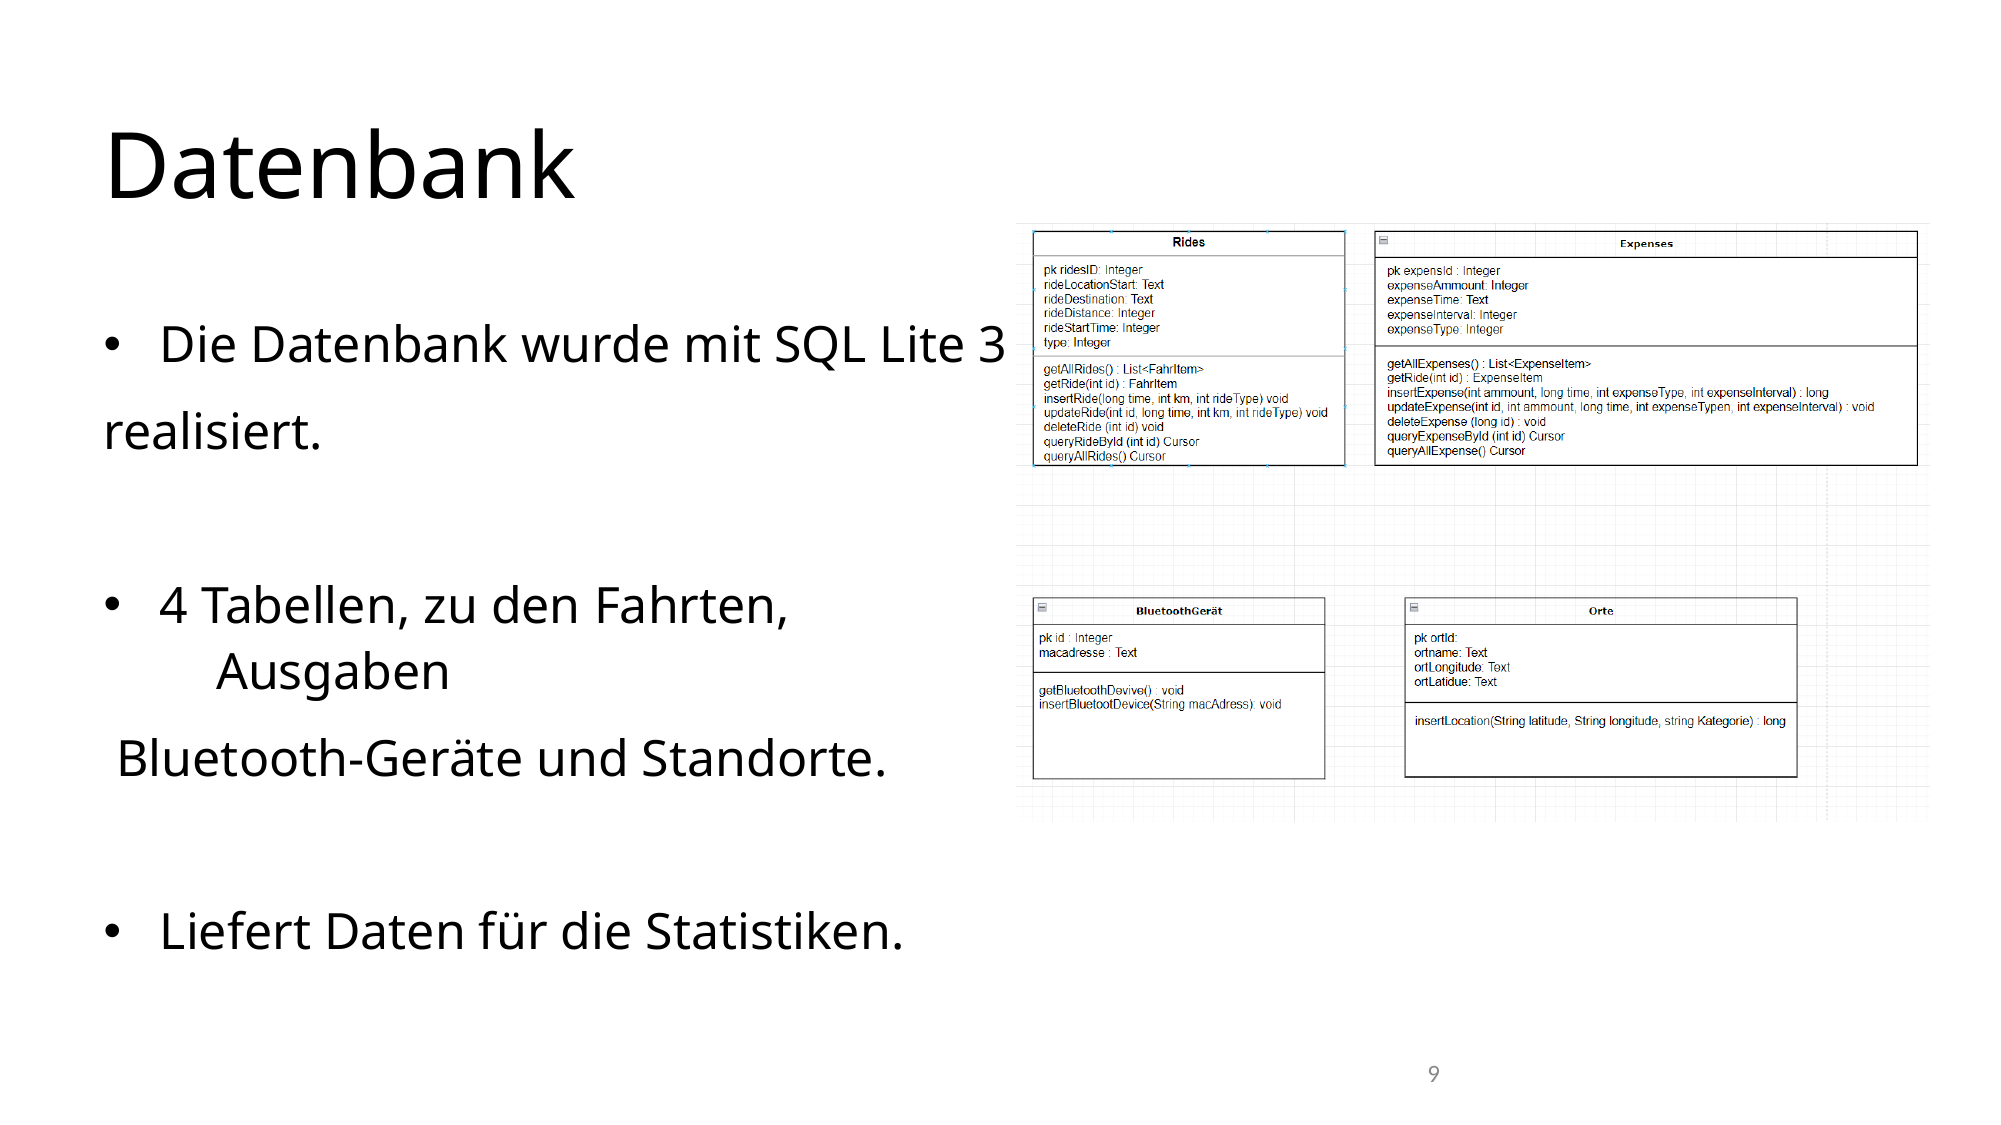

# Datenbank
Die Datenbank wurde mit SQL Lite 3
realisiert.
4 Tabellen, zu den Fahrten, Ausgaben
 Bluetooth-Geräte und Standorte.
Liefert Daten für die Statistiken.